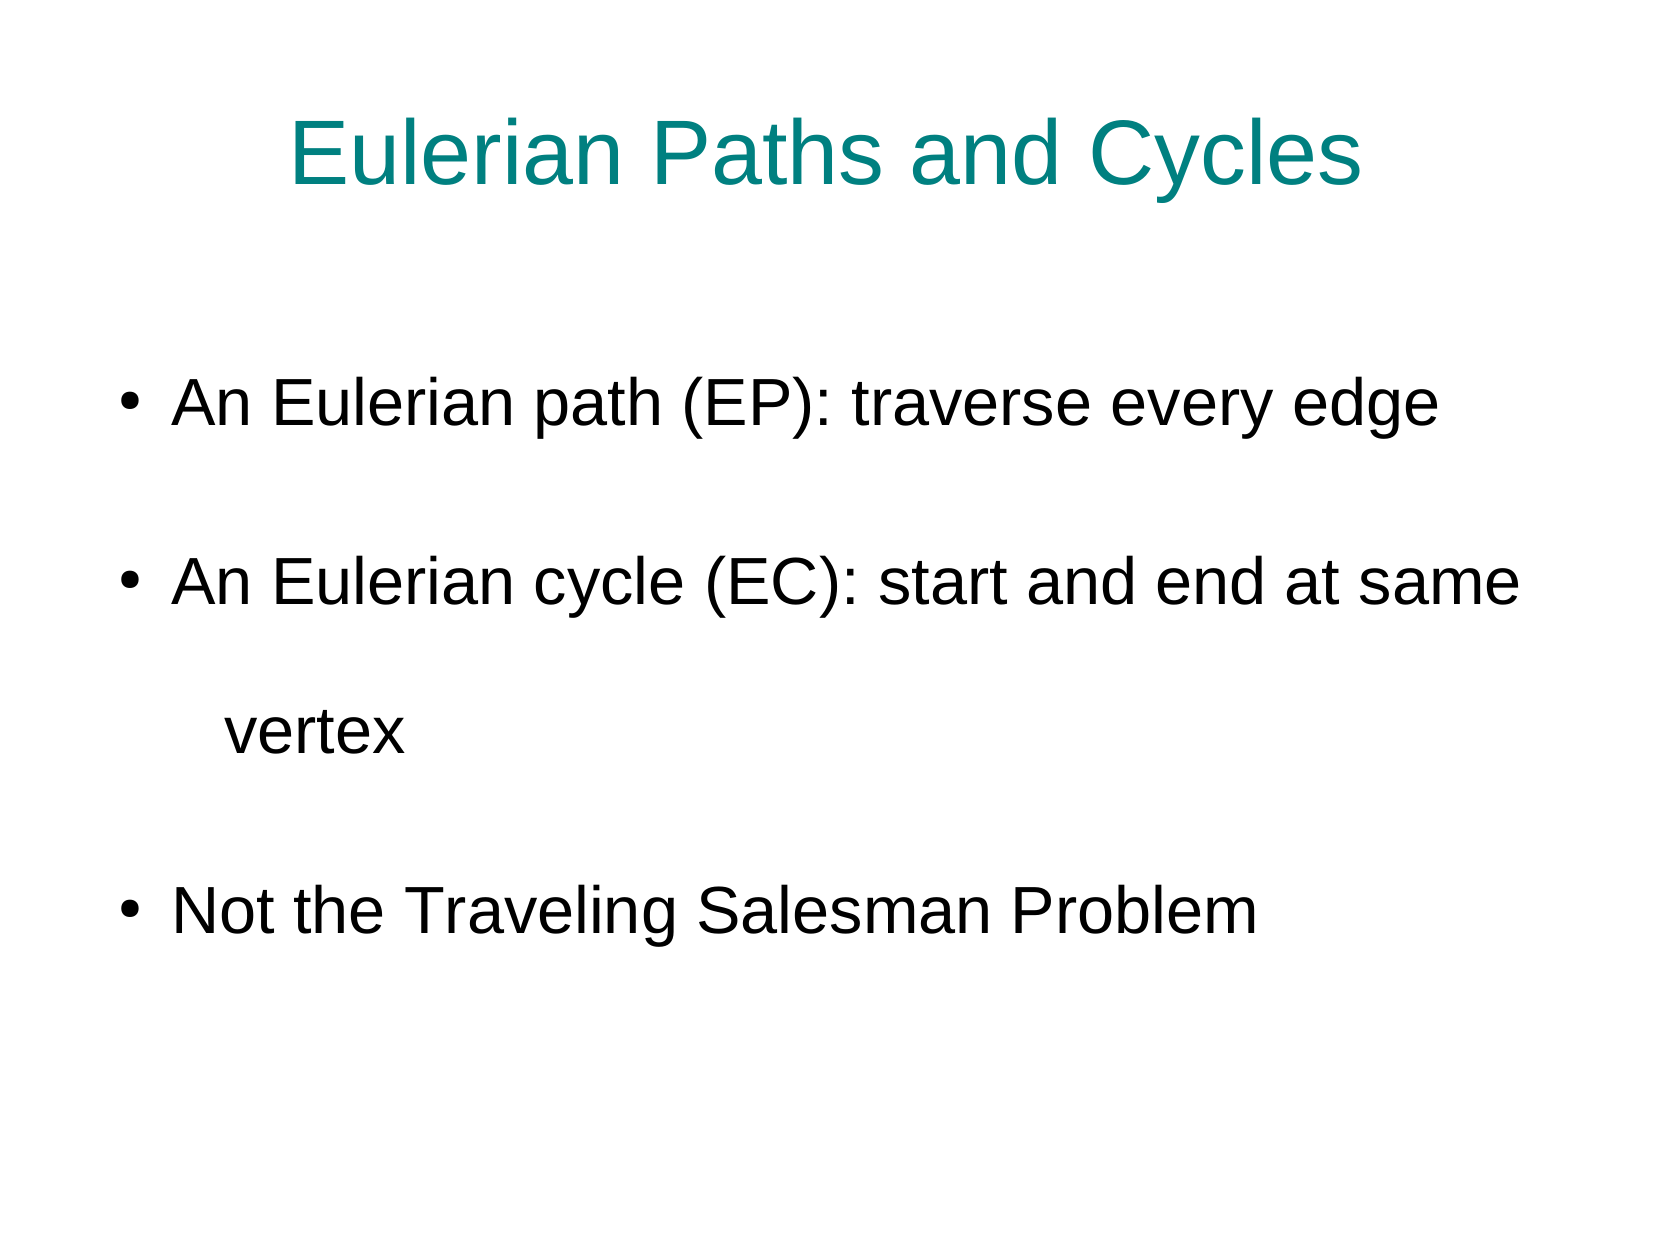

# Eulerian Paths and Cycles
An Eulerian path (EP): traverse every edge
An Eulerian cycle (EC): start and end at same vertex
Not the Traveling Salesman Problem